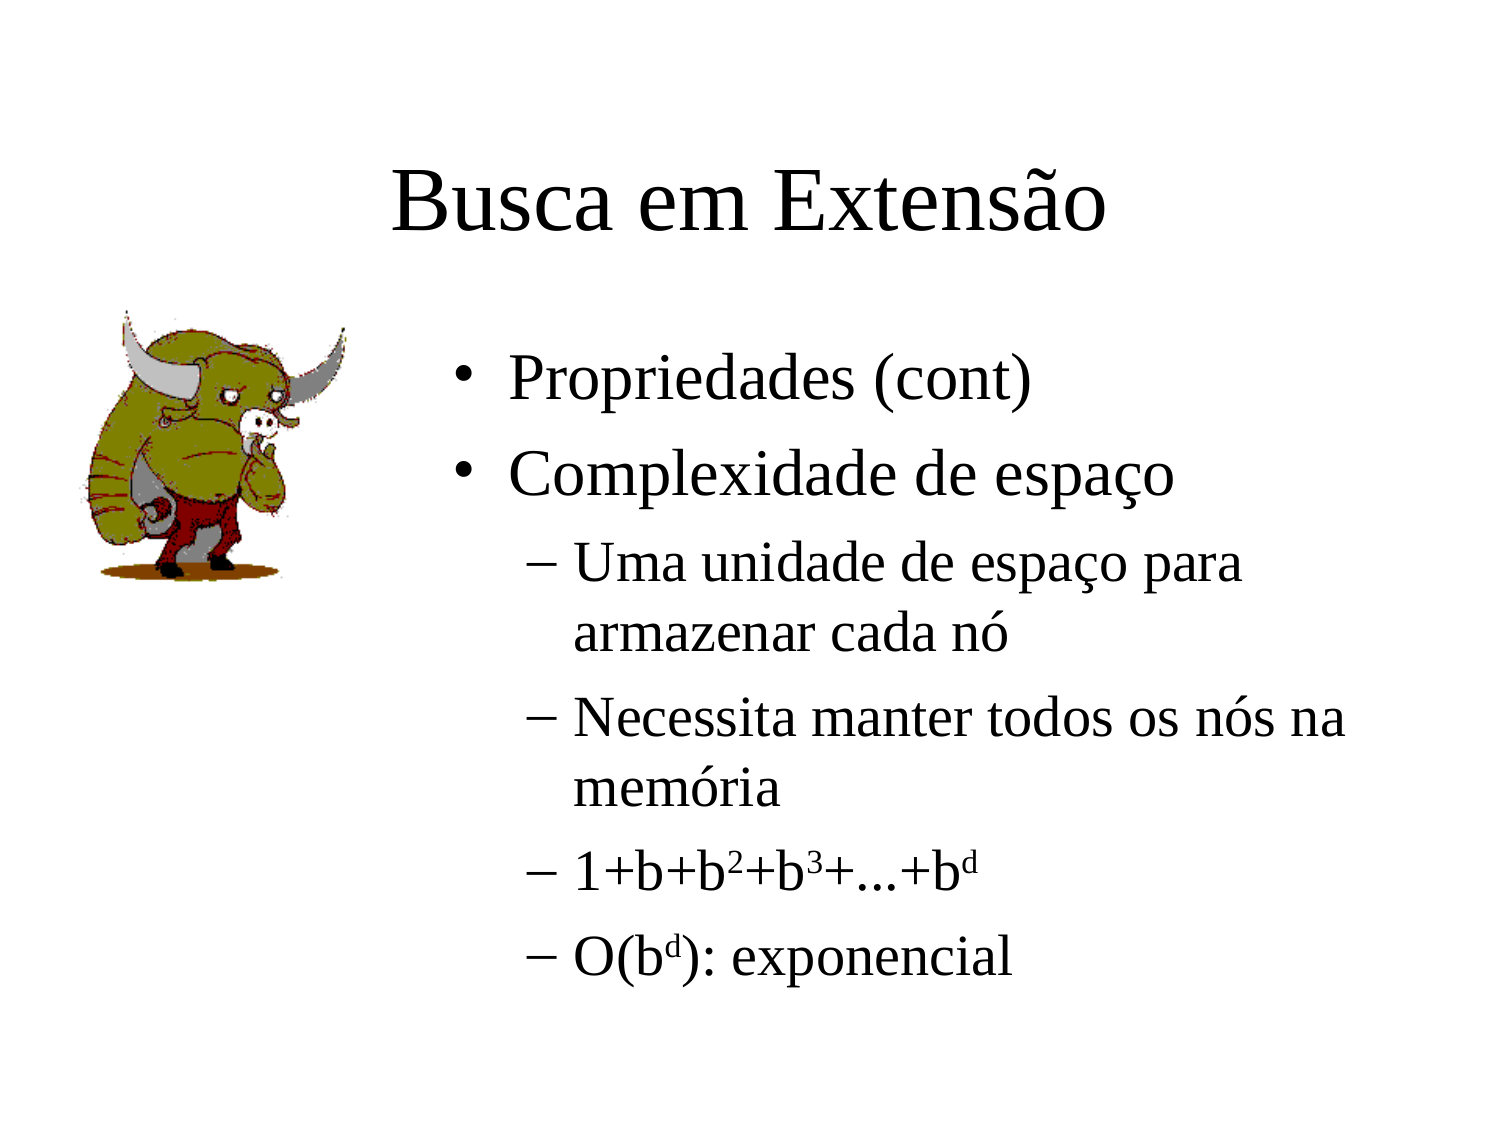

# Busca em Extensão
Propriedades (cont)
Complexidade de espaço
Uma unidade de espaço para armazenar cada nó
Necessita manter todos os nós na memória
1+b+b2+b3+...+bd
O(bd): exponencial